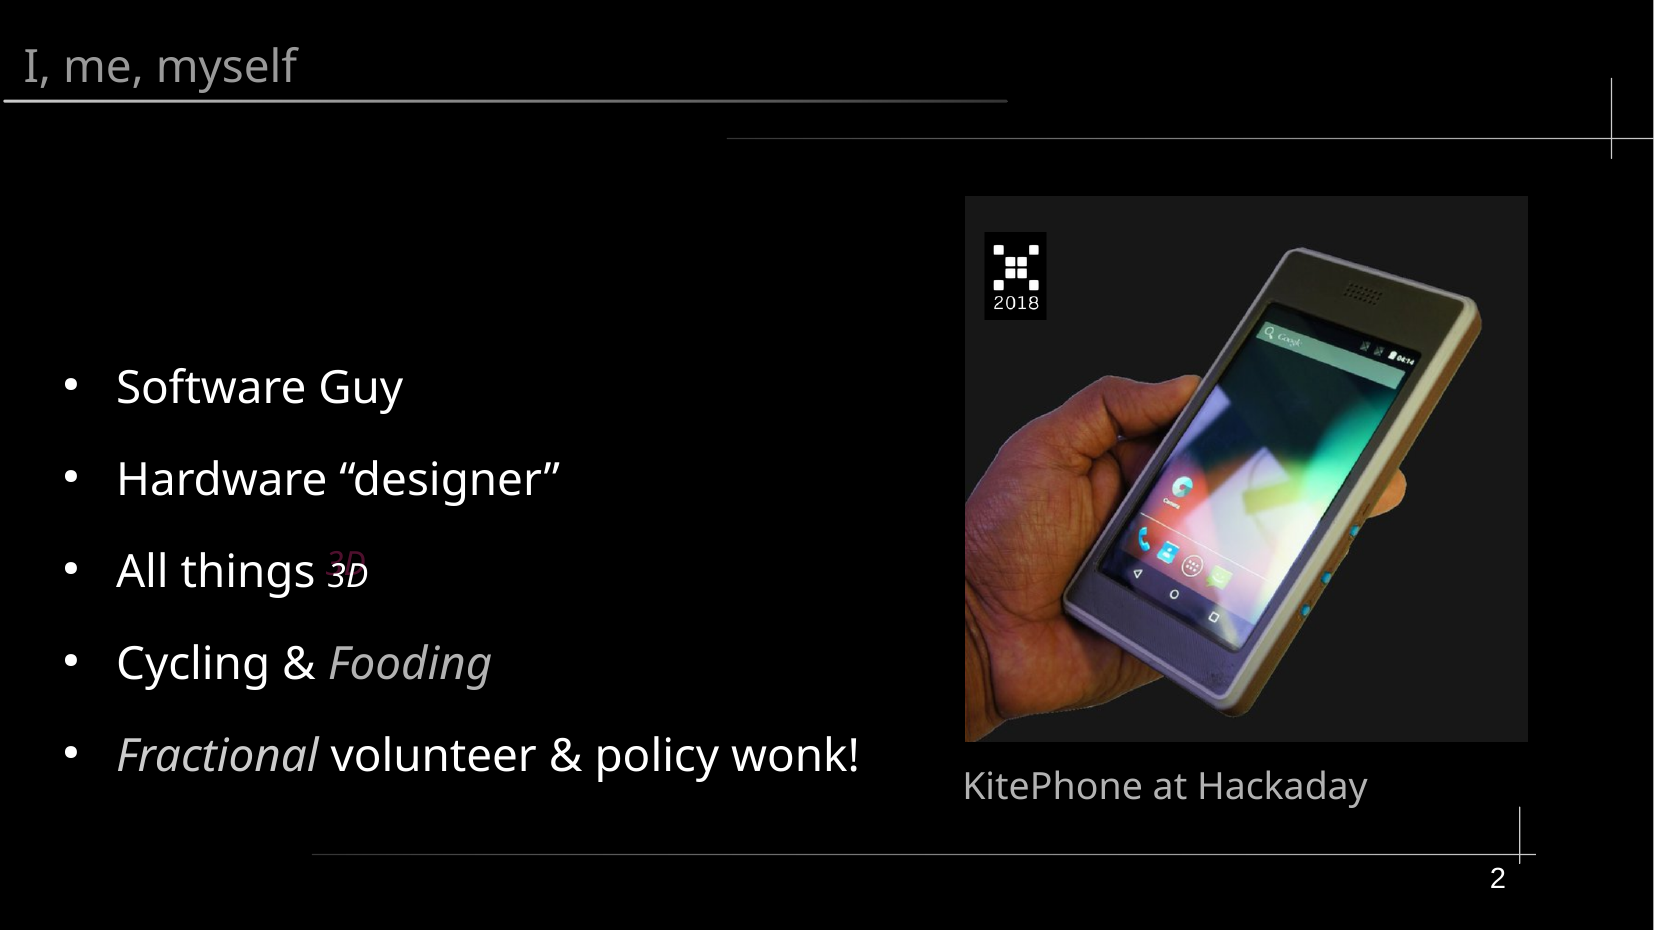

# I, me, myself
KitePhone at Hackaday
Software Guy
Hardware “designer”
All things 3D
Cycling & Fooding
Fractional volunteer & policy wonk!
3D
2